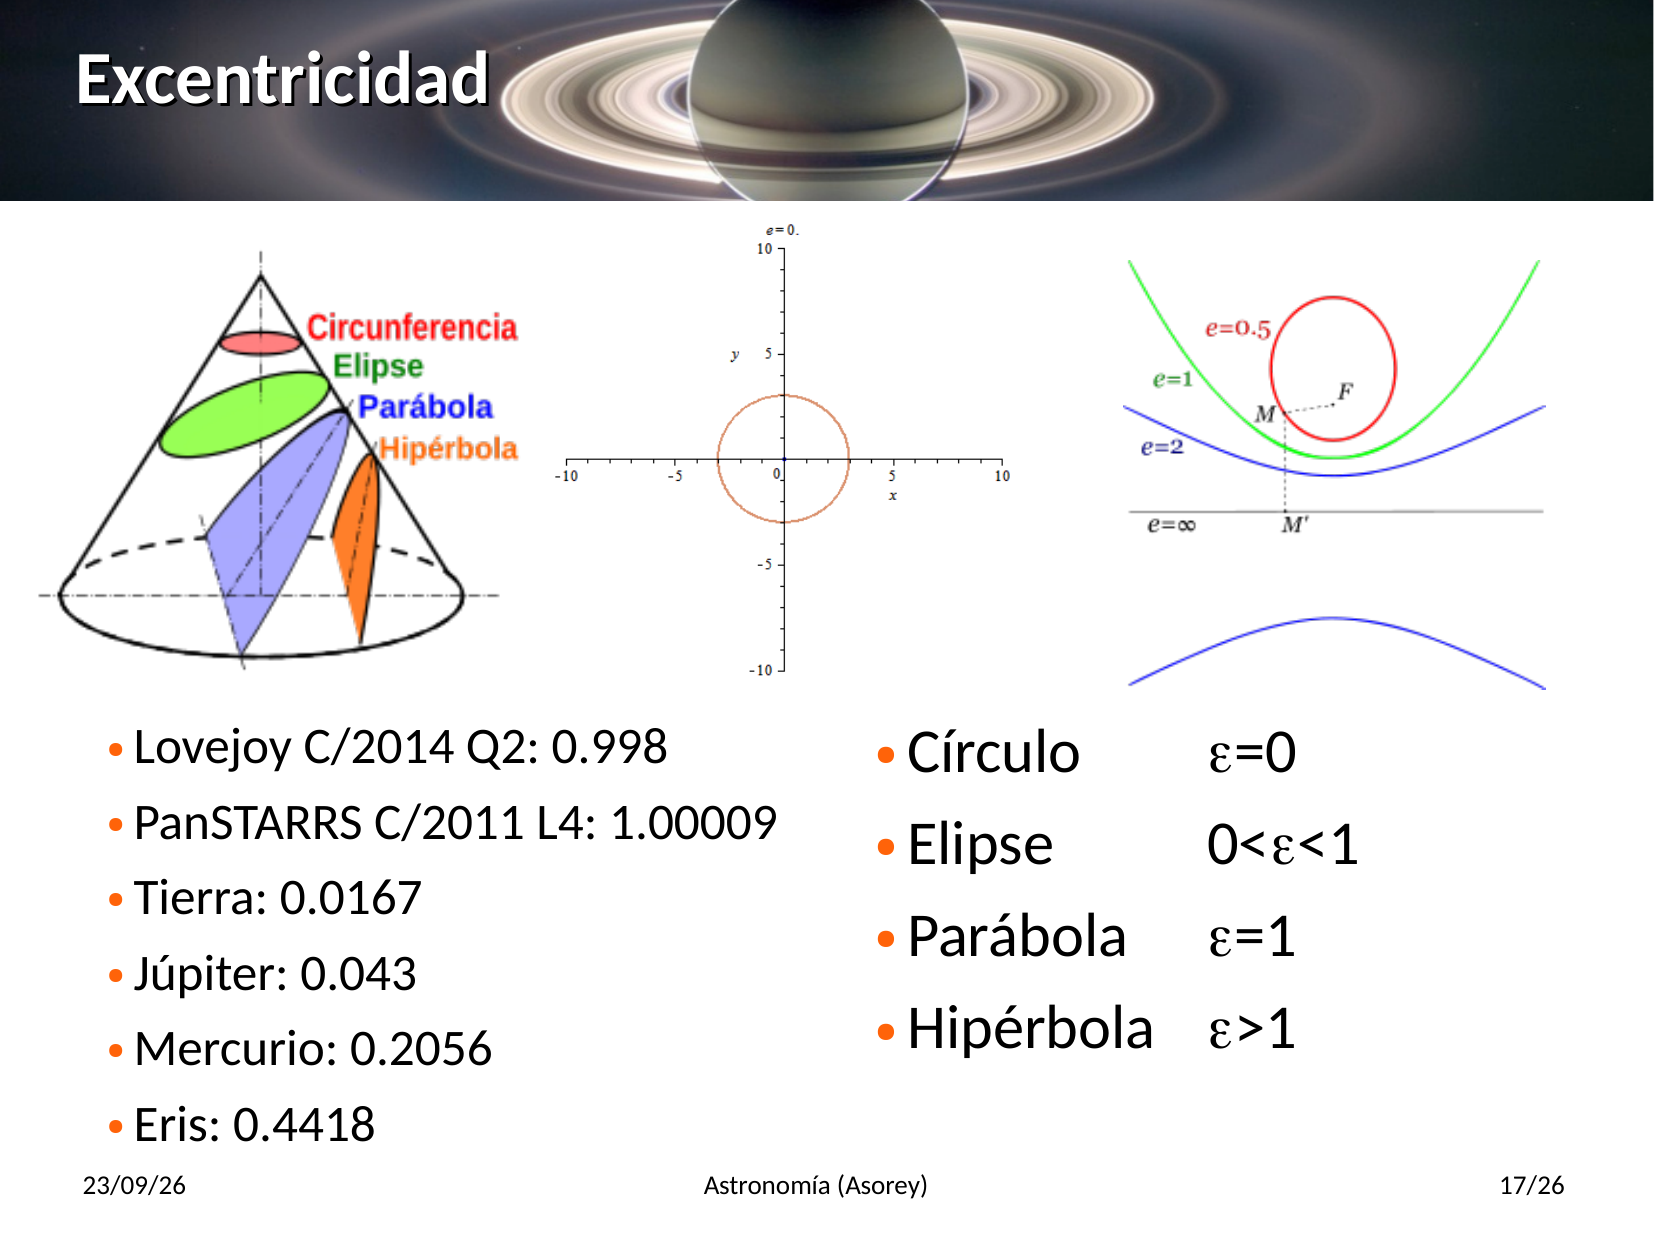

# Excentricidad
Lovejoy C/2014 Q2: 0.998
PanSTARRS C/2011 L4: 1.00009
Tierra: 0.0167
Júpiter: 0.043
Mercurio: 0.2056
Eris: 0.4418
Círculo		e=0
Elipse			0<e<1
Parábola		e=1
Hipérbola	e>1
Astronomía (Asorey)
17